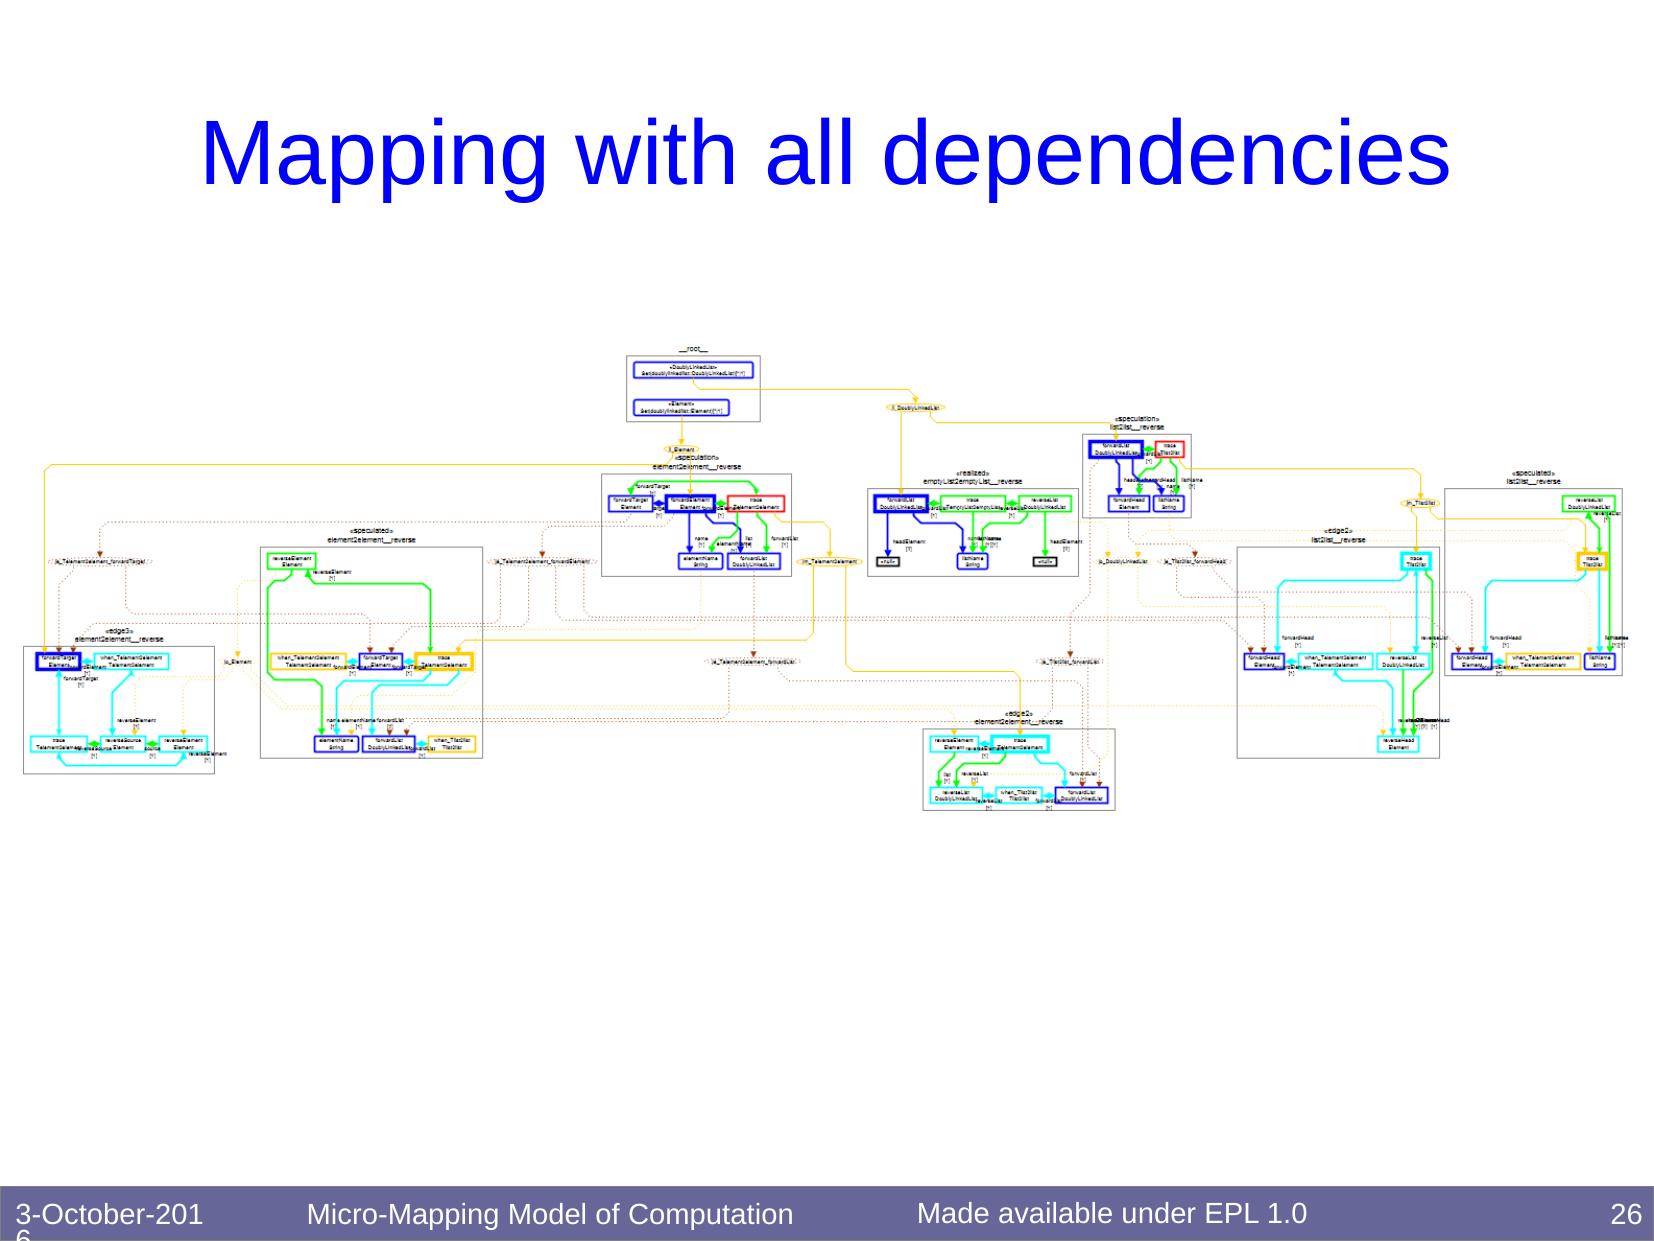

# Mapping with all dependencies
3-October-2016
Micro-Mapping Model of Computation
26